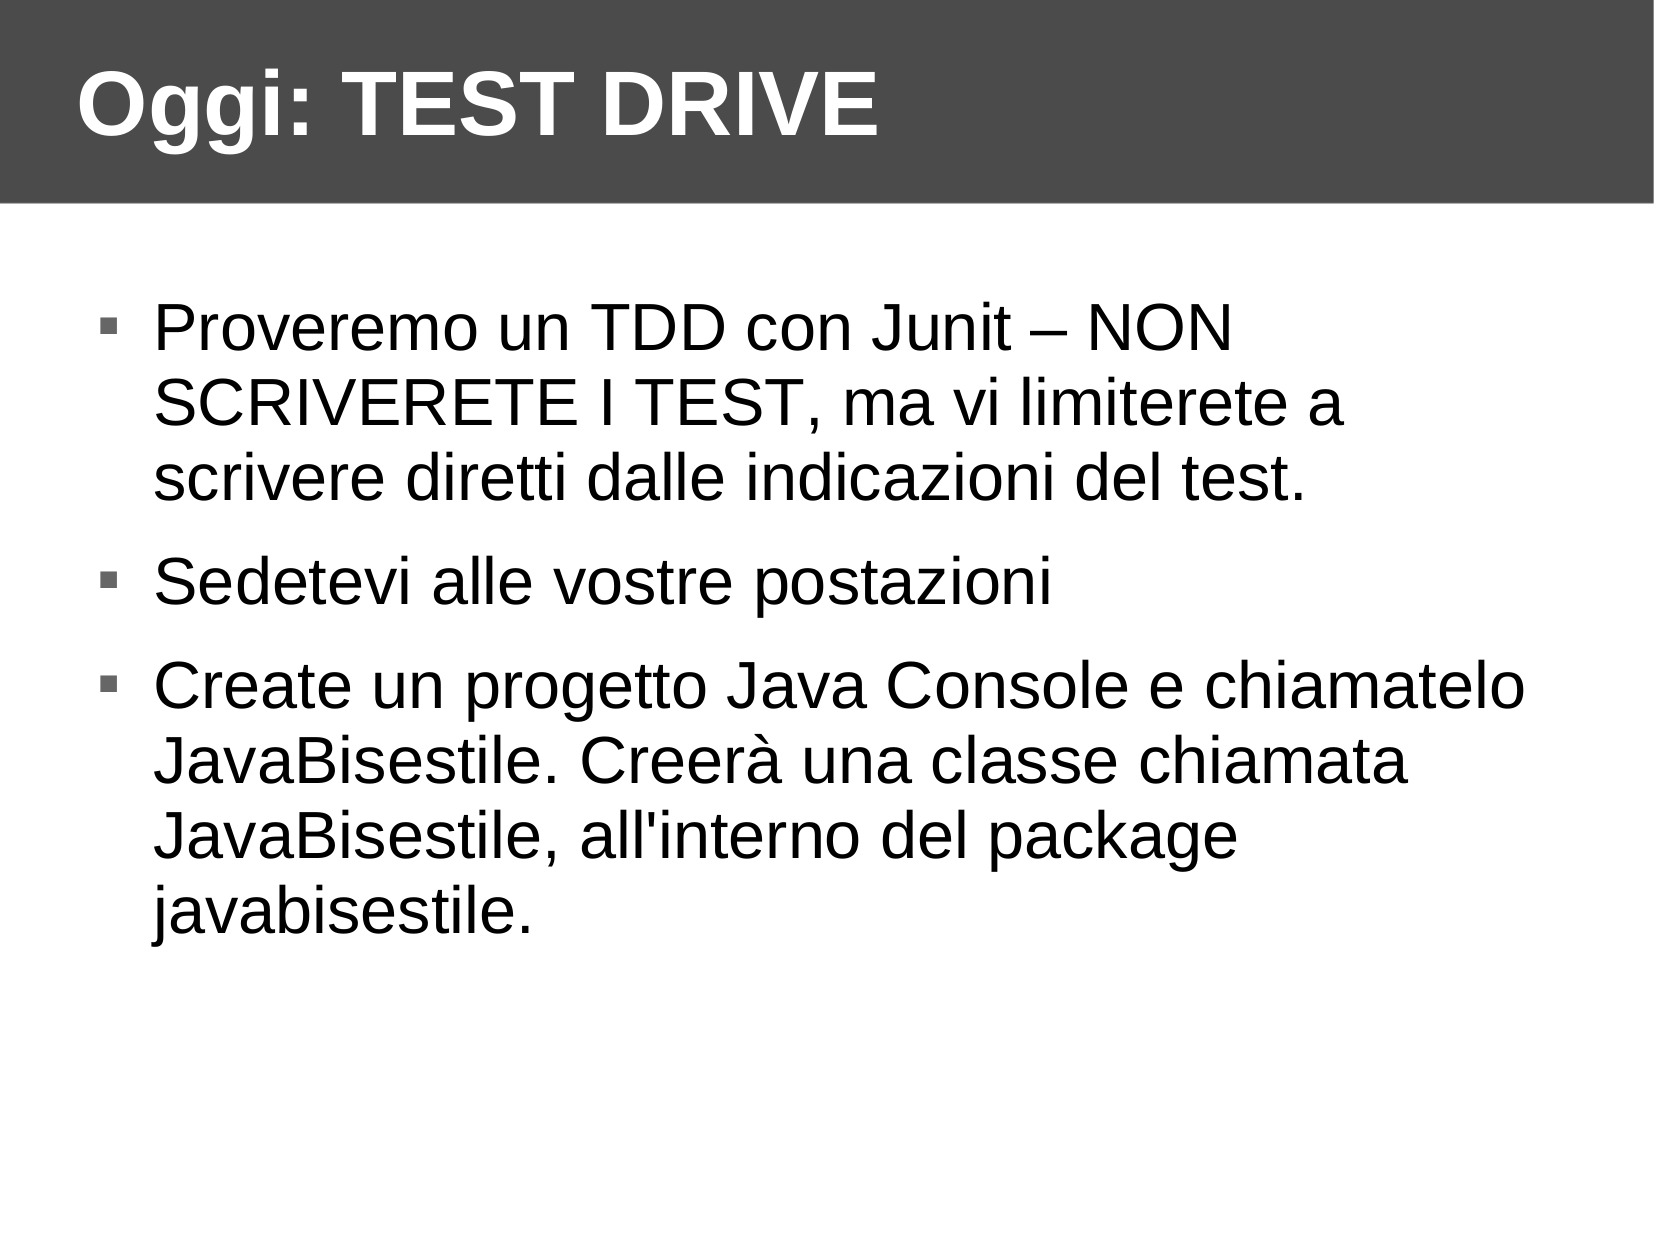

# Oggi: TEST DRIVE
Proveremo un TDD con Junit – NON SCRIVERETE I TEST, ma vi limiterete a scrivere diretti dalle indicazioni del test.
Sedetevi alle vostre postazioni
Create un progetto Java Console e chiamatelo JavaBisestile. Creerà una classe chiamata JavaBisestile, all'interno del package javabisestile.